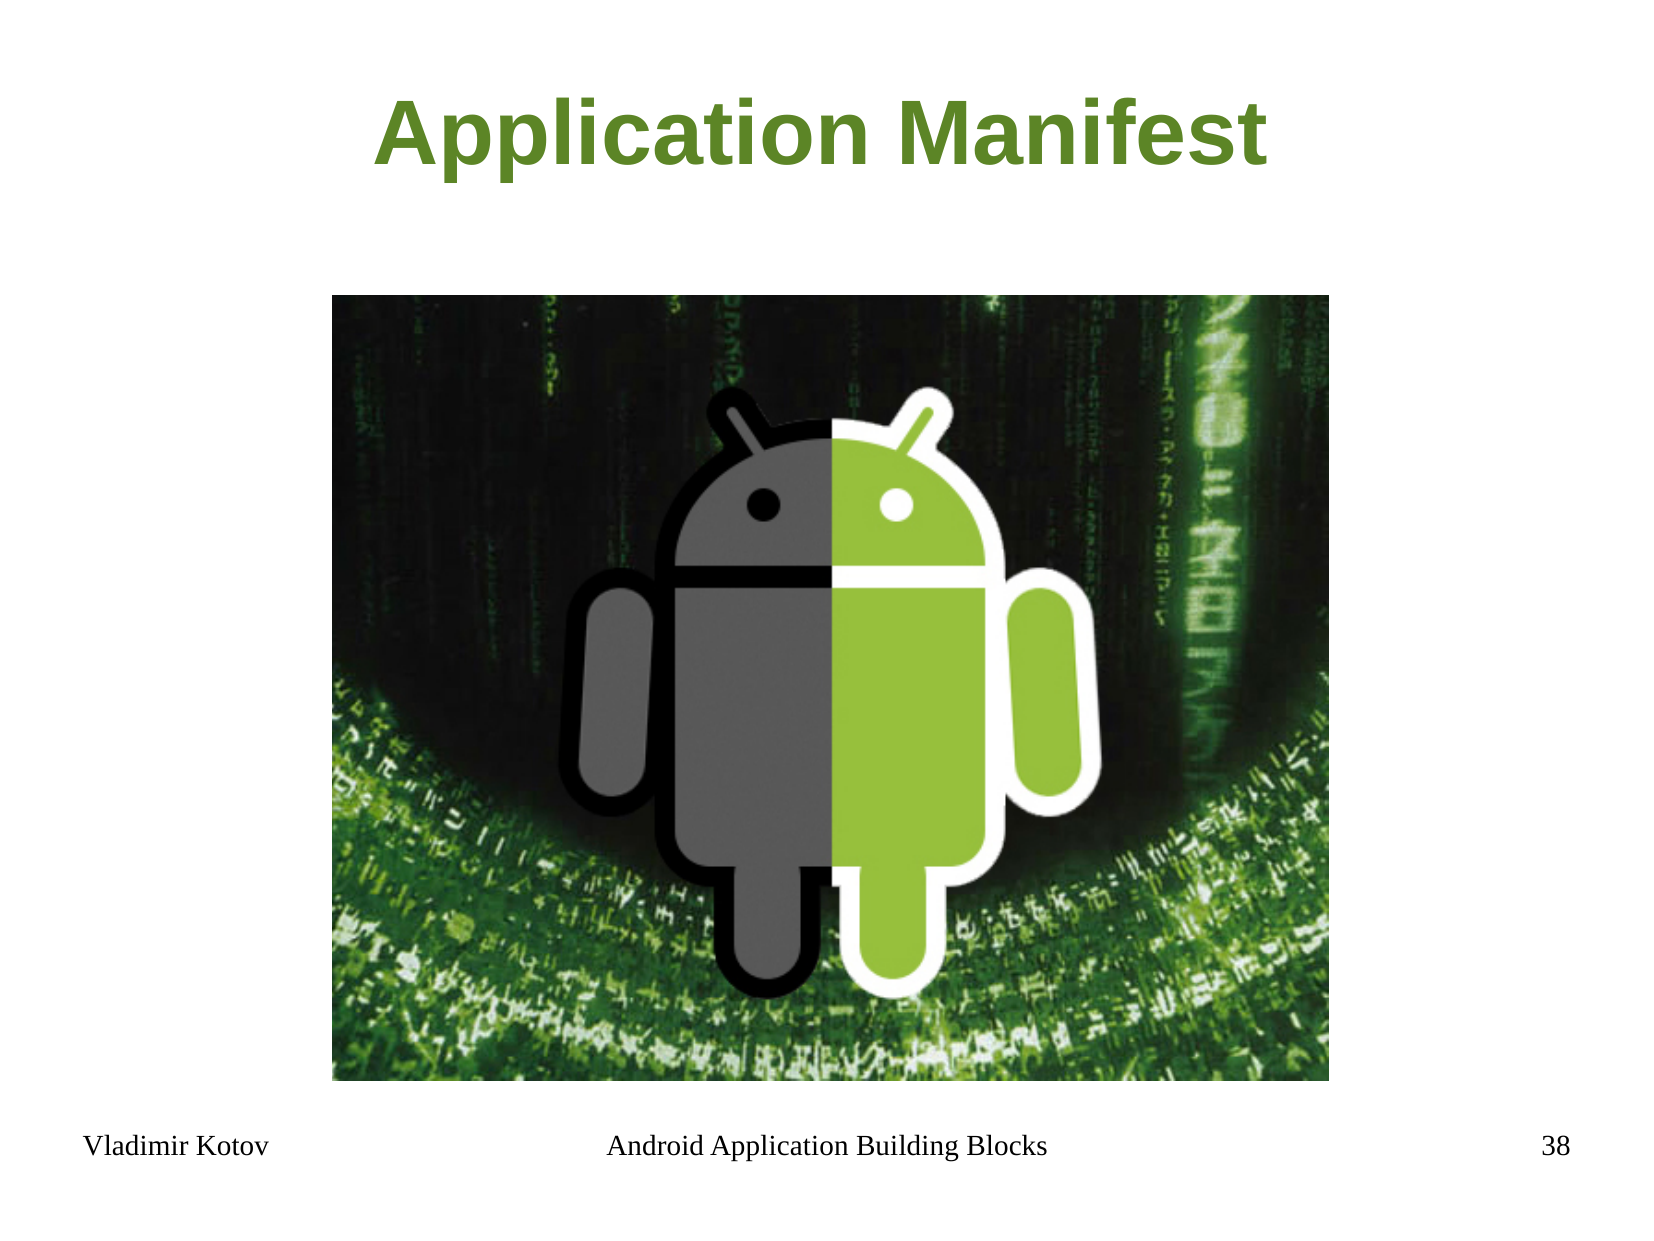

# Application Manifest
Vladimir Kotov
Android Application Building Blocks
38